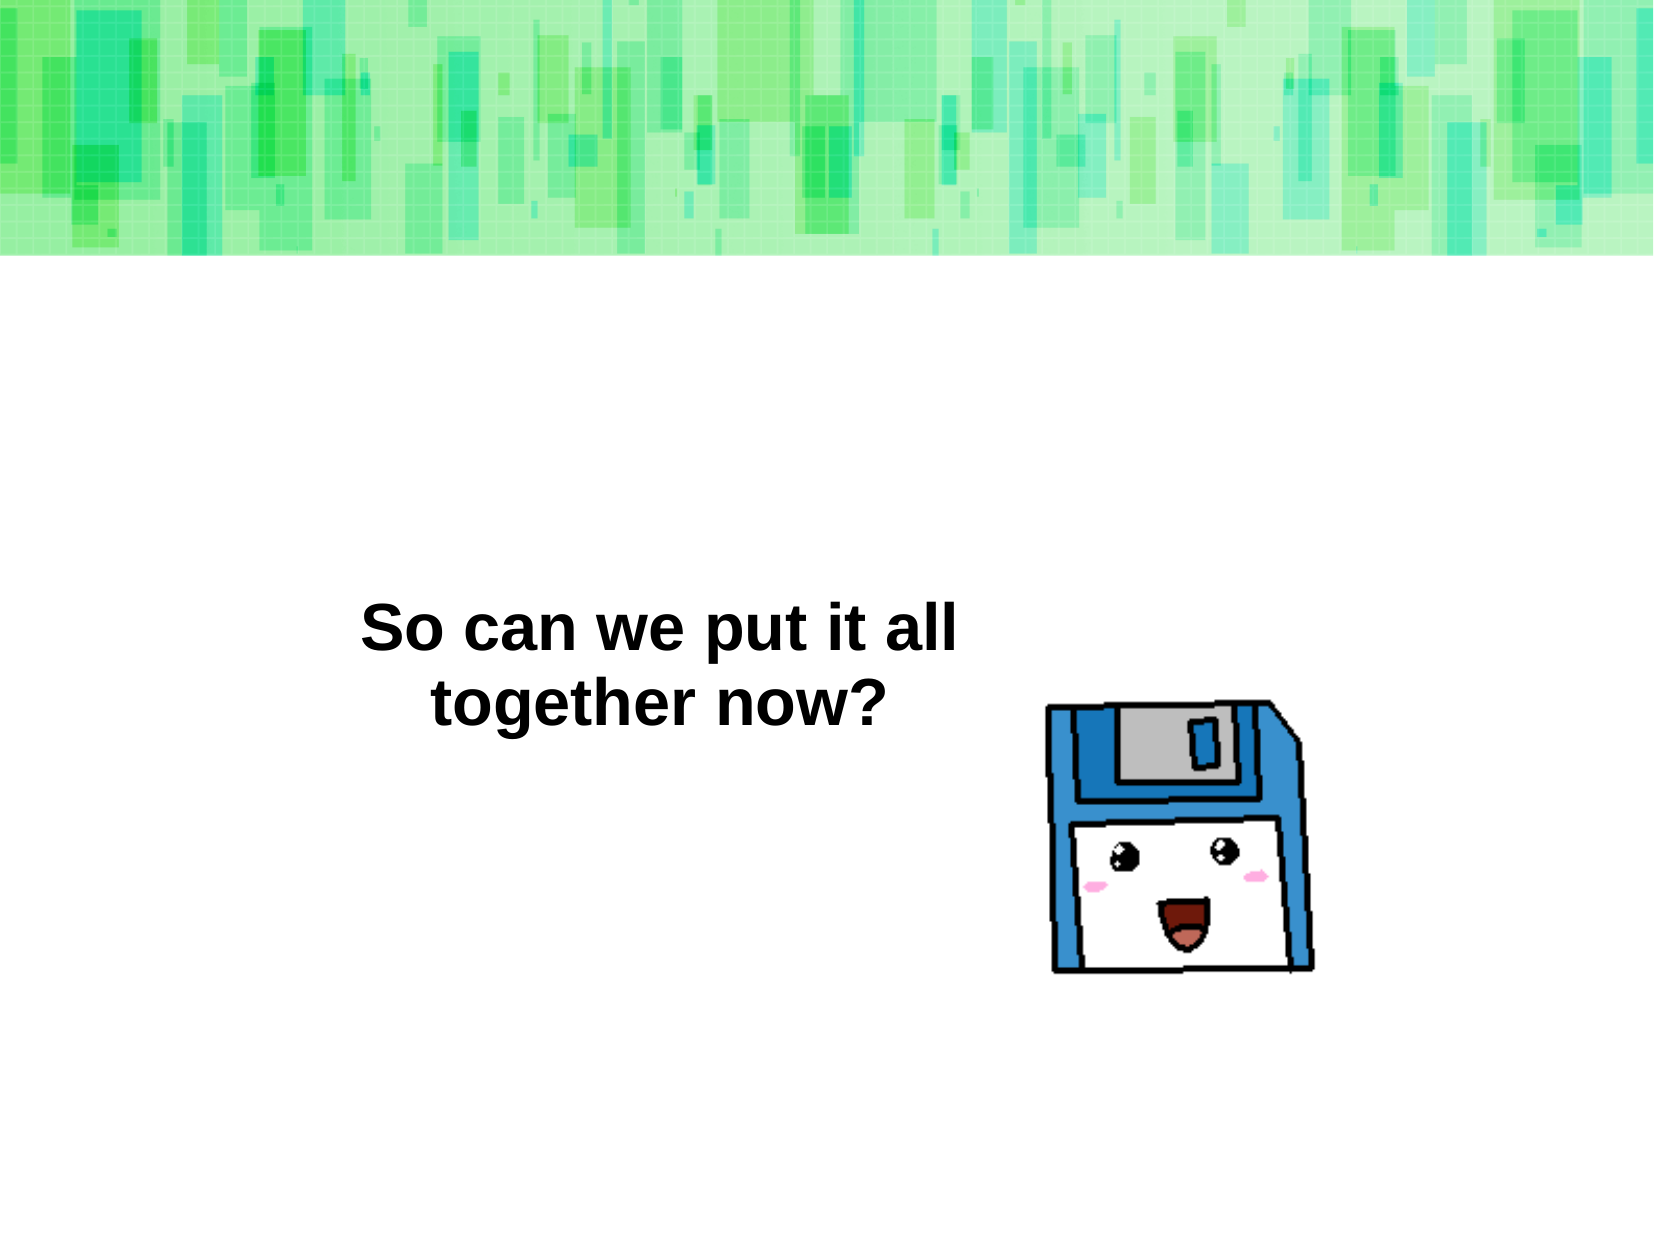

# So can we put it all together now?